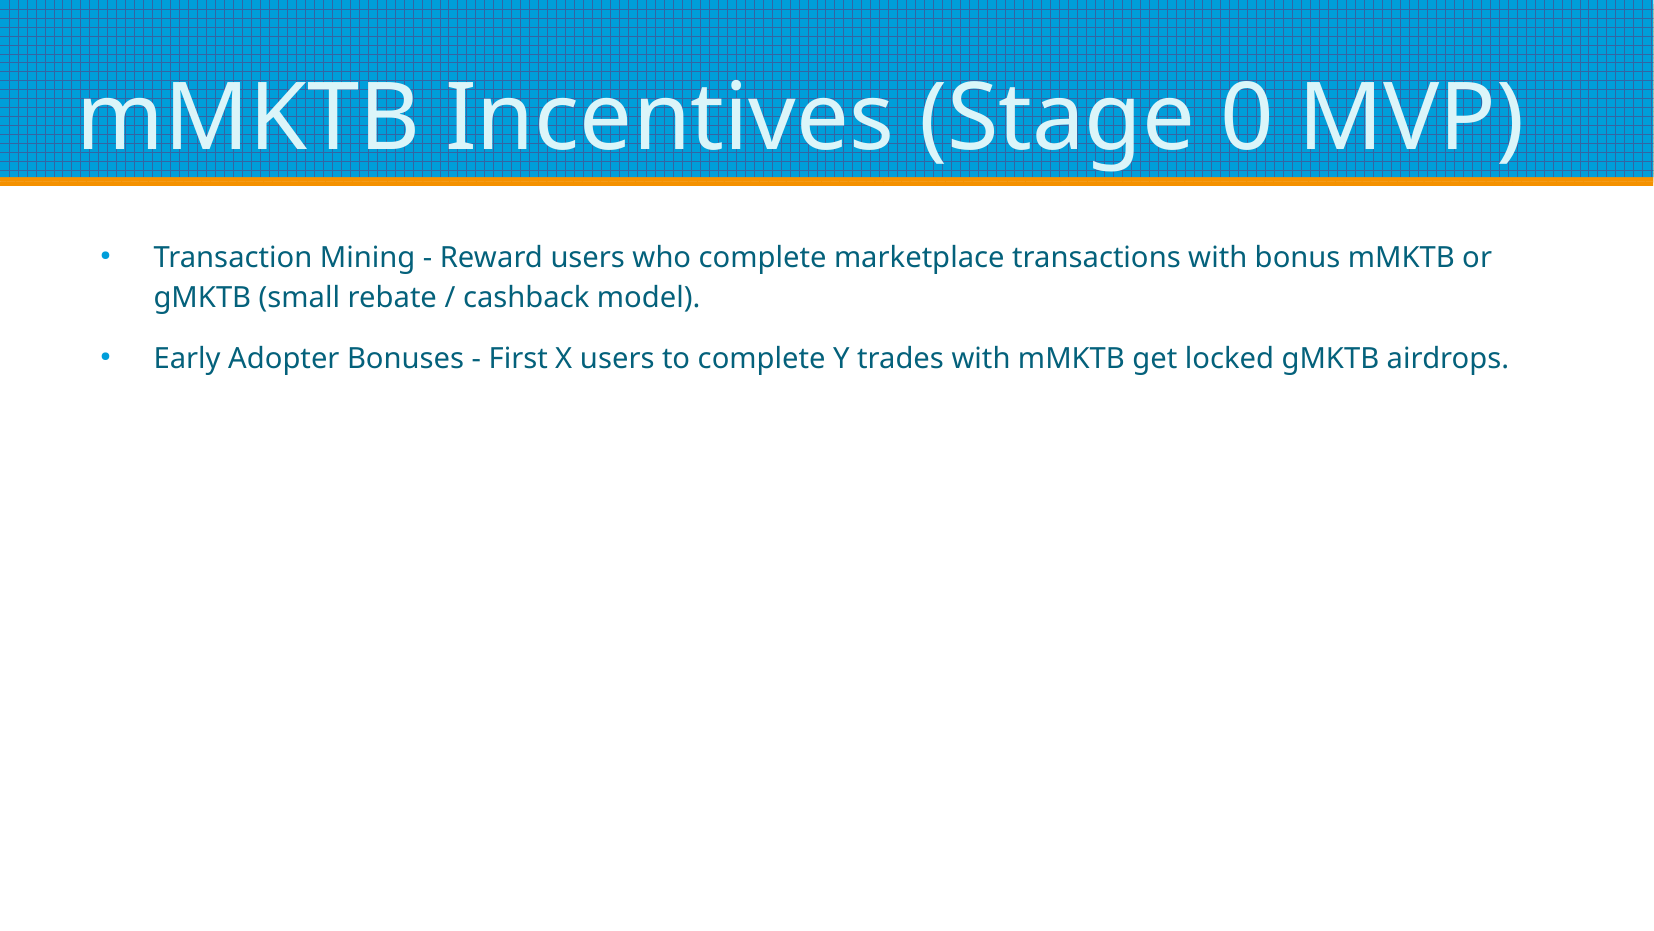

# mMKTB Incentives (Stage 0 MVP)
Transaction Mining - Reward users who complete marketplace transactions with bonus mMKTB or gMKTB (small rebate / cashback model).
Early Adopter Bonuses - First X users to complete Y trades with mMKTB get locked gMKTB airdrops.